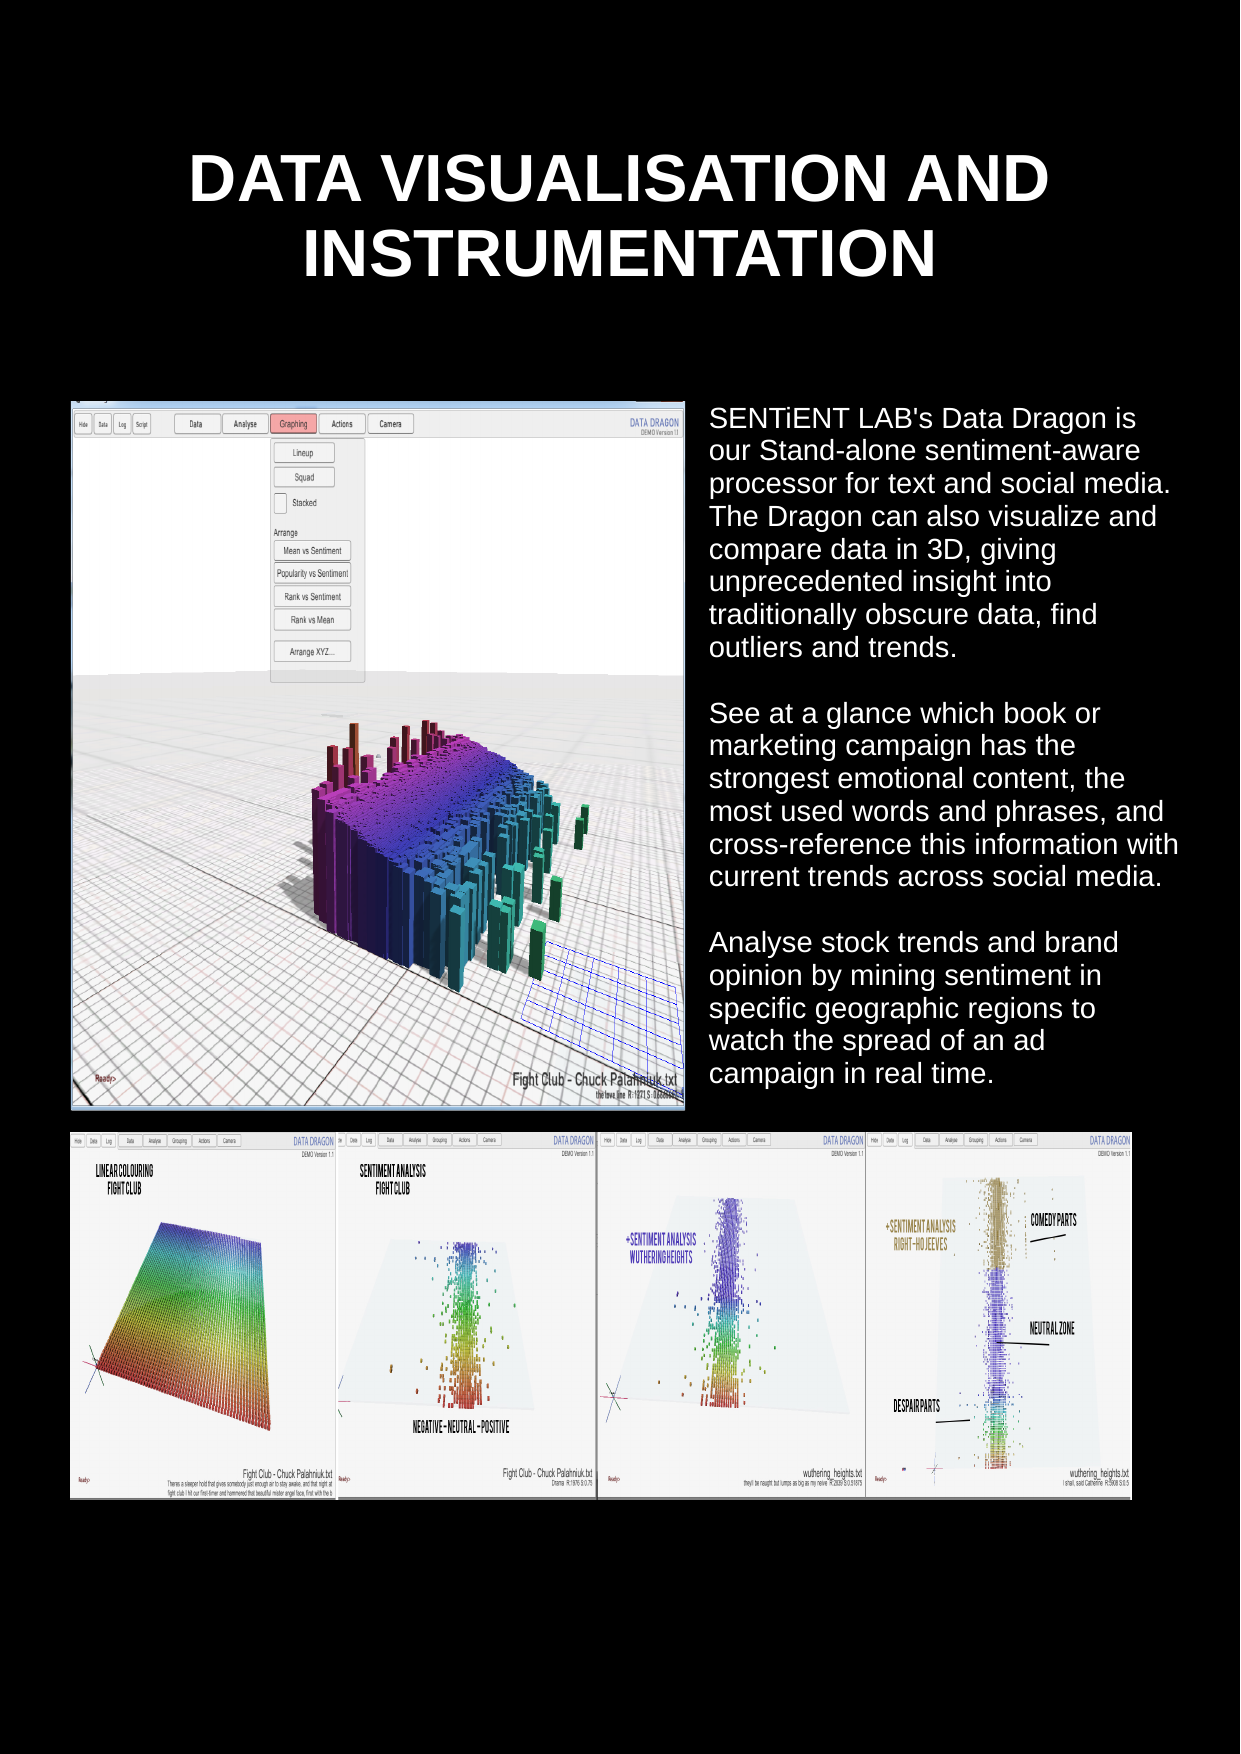

# DATA VISUALISATION AND INSTRUMENTATION
SENTiENT LAB's Data Dragon is our Stand-alone sentiment-aware processor for text and social media. The Dragon can also visualize and compare data in 3D, giving unprecedented insight into traditionally obscure data, find outliers and trends.
See at a glance which book or marketing campaign has the strongest emotional content, the most used words and phrases, and cross-reference this information with current trends across social media.
Analyse stock trends and brand opinion by mining sentiment in specific geographic regions to watch the spread of an ad campaign in real time.